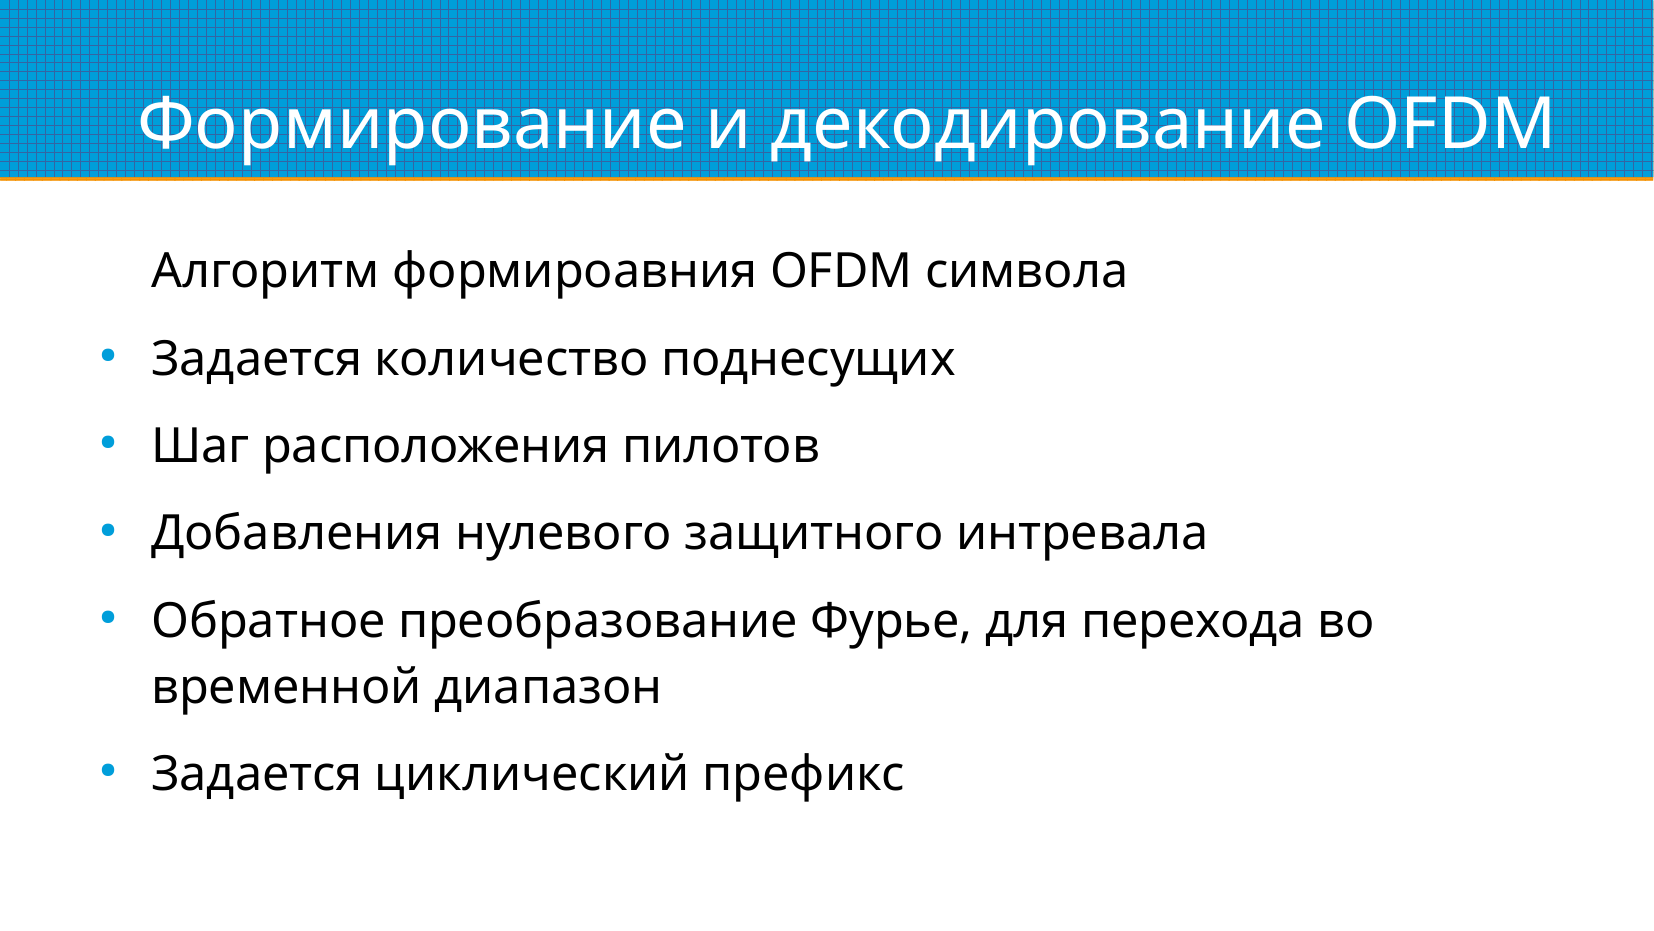

# Формирование и декодирование OFDM
Алгоритм формироавния OFDM символа
Задается количество поднесущих
Шаг расположения пилотов
Добавления нулевого защитного интревала
Обратное преобразование Фурье, для перехода во временной диапазон
Задается циклический префикс